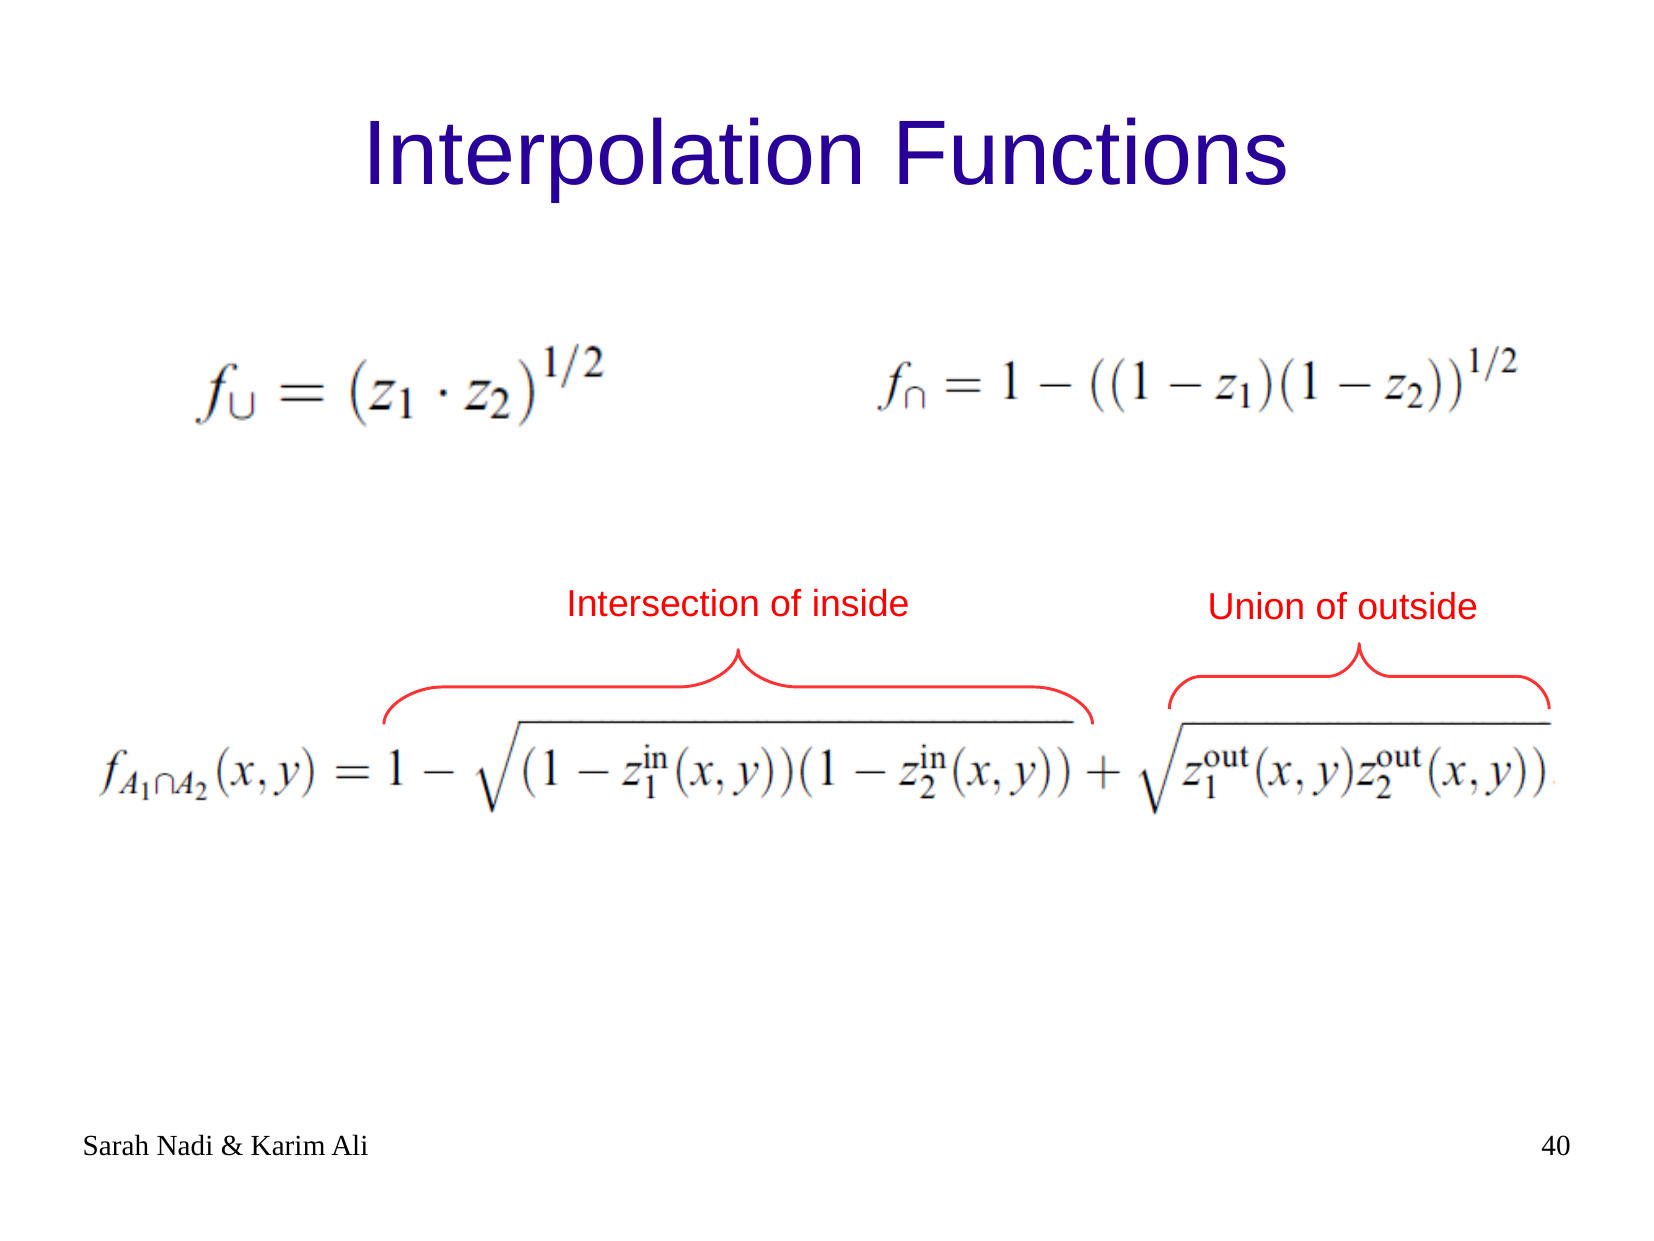

# Interpolation Functions
Intersection of inside
Union of outside
Sarah Nadi & Karim Ali
40